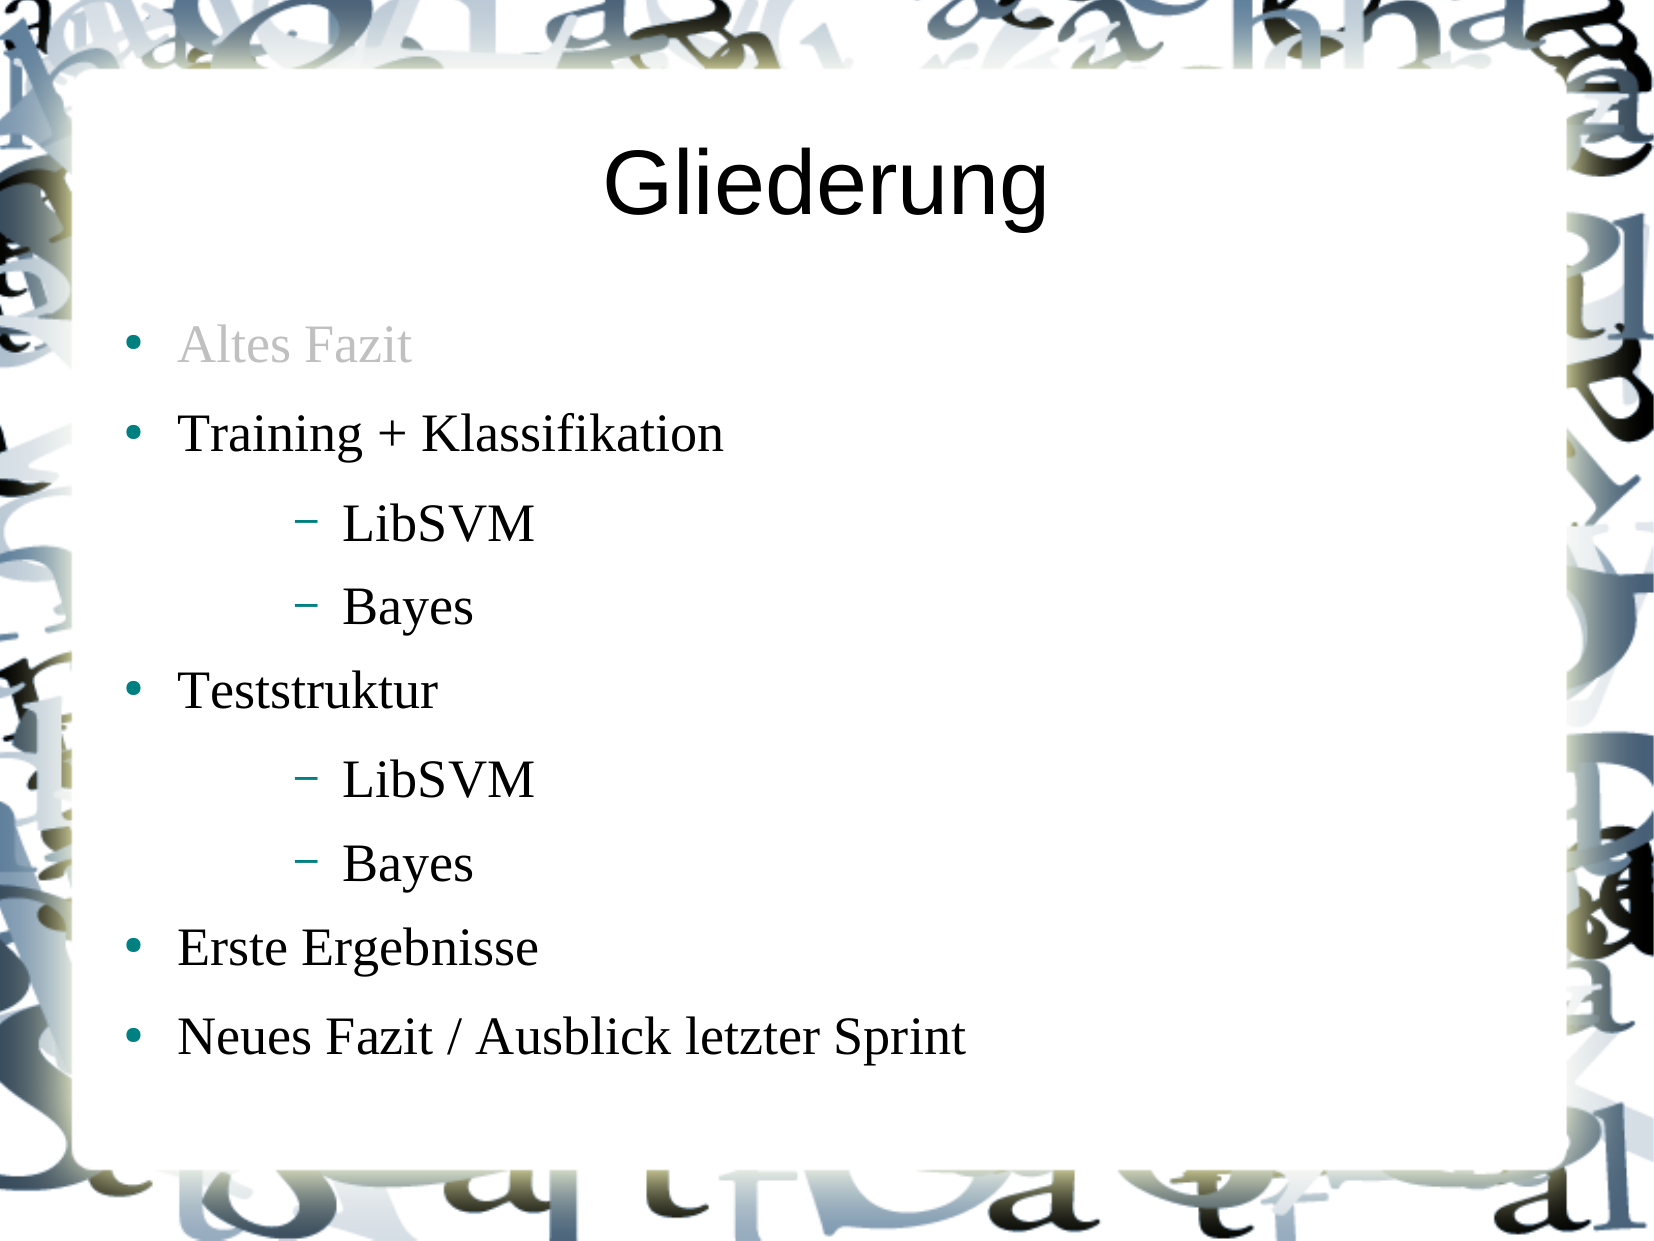

# Gliederung
Altes Fazit
Training + Klassifikation
LibSVM
Bayes
Teststruktur
LibSVM
Bayes
Erste Ergebnisse
Neues Fazit / Ausblick letzter Sprint